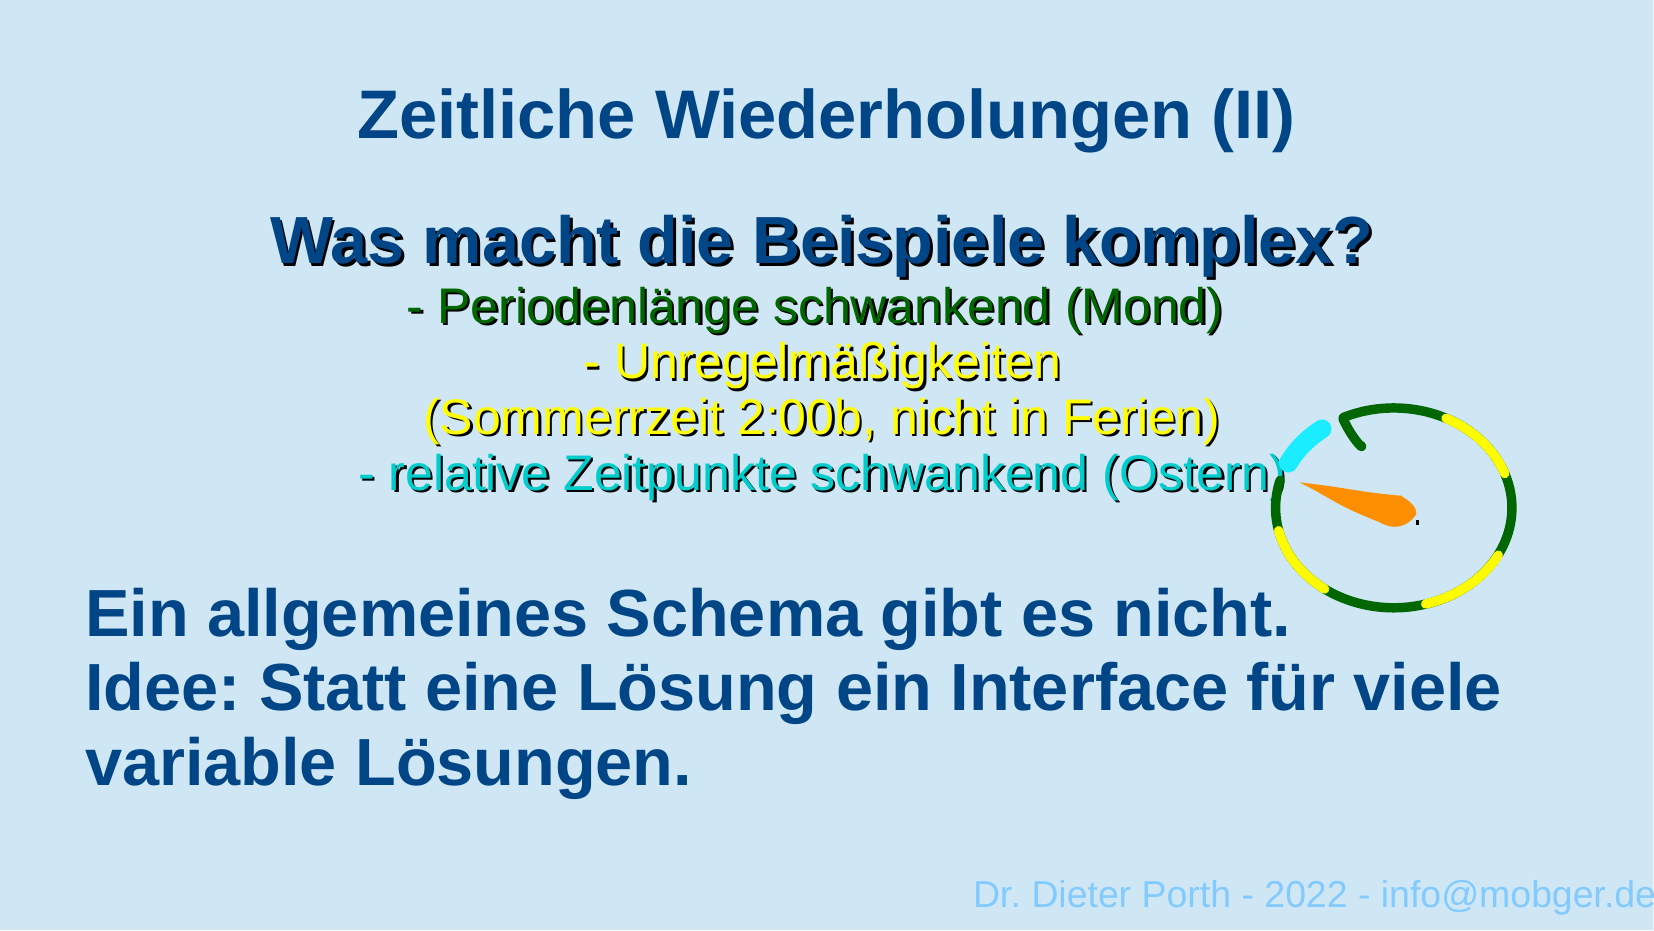

Zeitliche Wiederholungen (II)
# Was macht die Beispiele komplex?
- Periodenlänge schwankend (Mond)
- Unregelmäßigkeiten
(Sommerrzeit 2:00b, nicht in Ferien)
- relative Zeitpunkte schwankend (Ostern)
Ein allgemeines Schema gibt es nicht.
Idee: Statt eine Lösung ein Interface für viele variable Lösungen.
Dr. Dieter Porth - 2022 - info@mobger.de